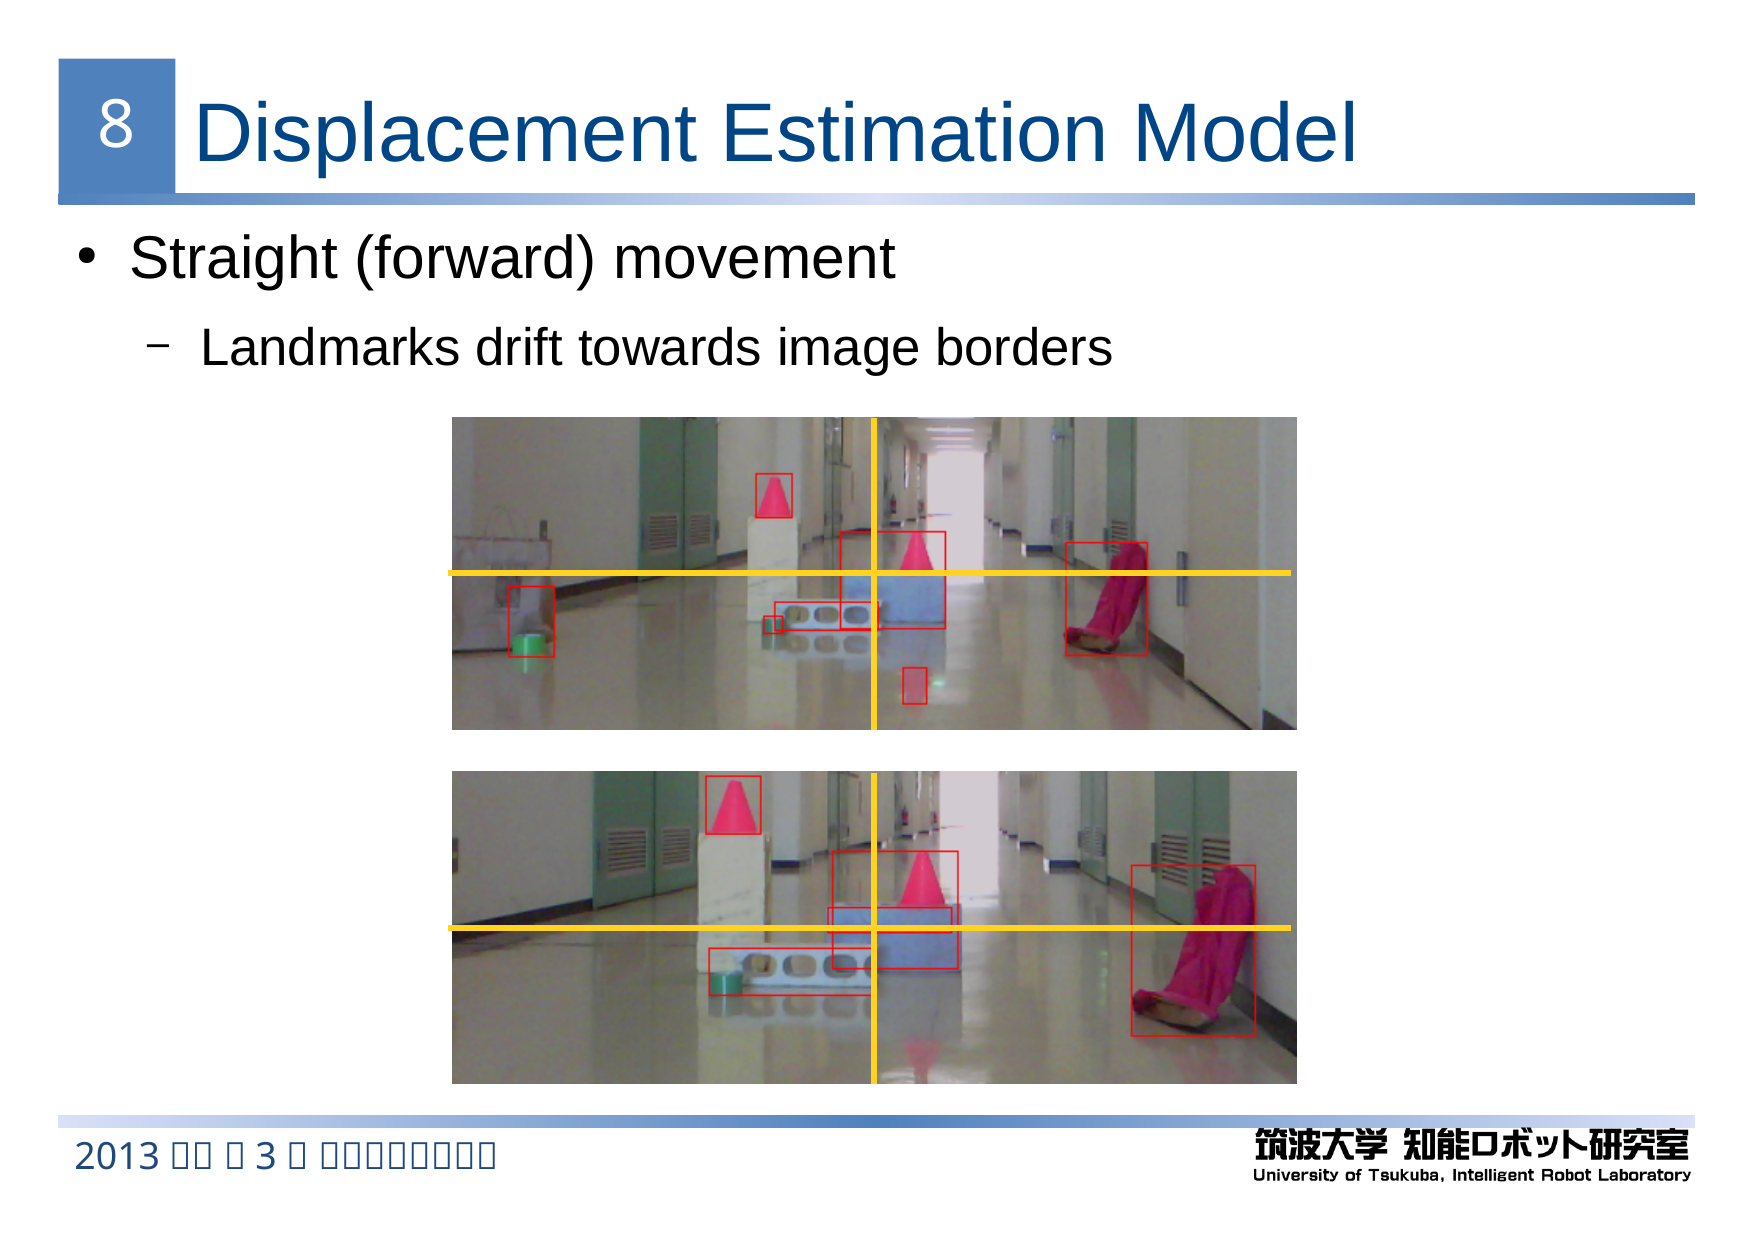

# Displacement Estimation Model
Straight (forward) movement
Landmarks drift towards image borders